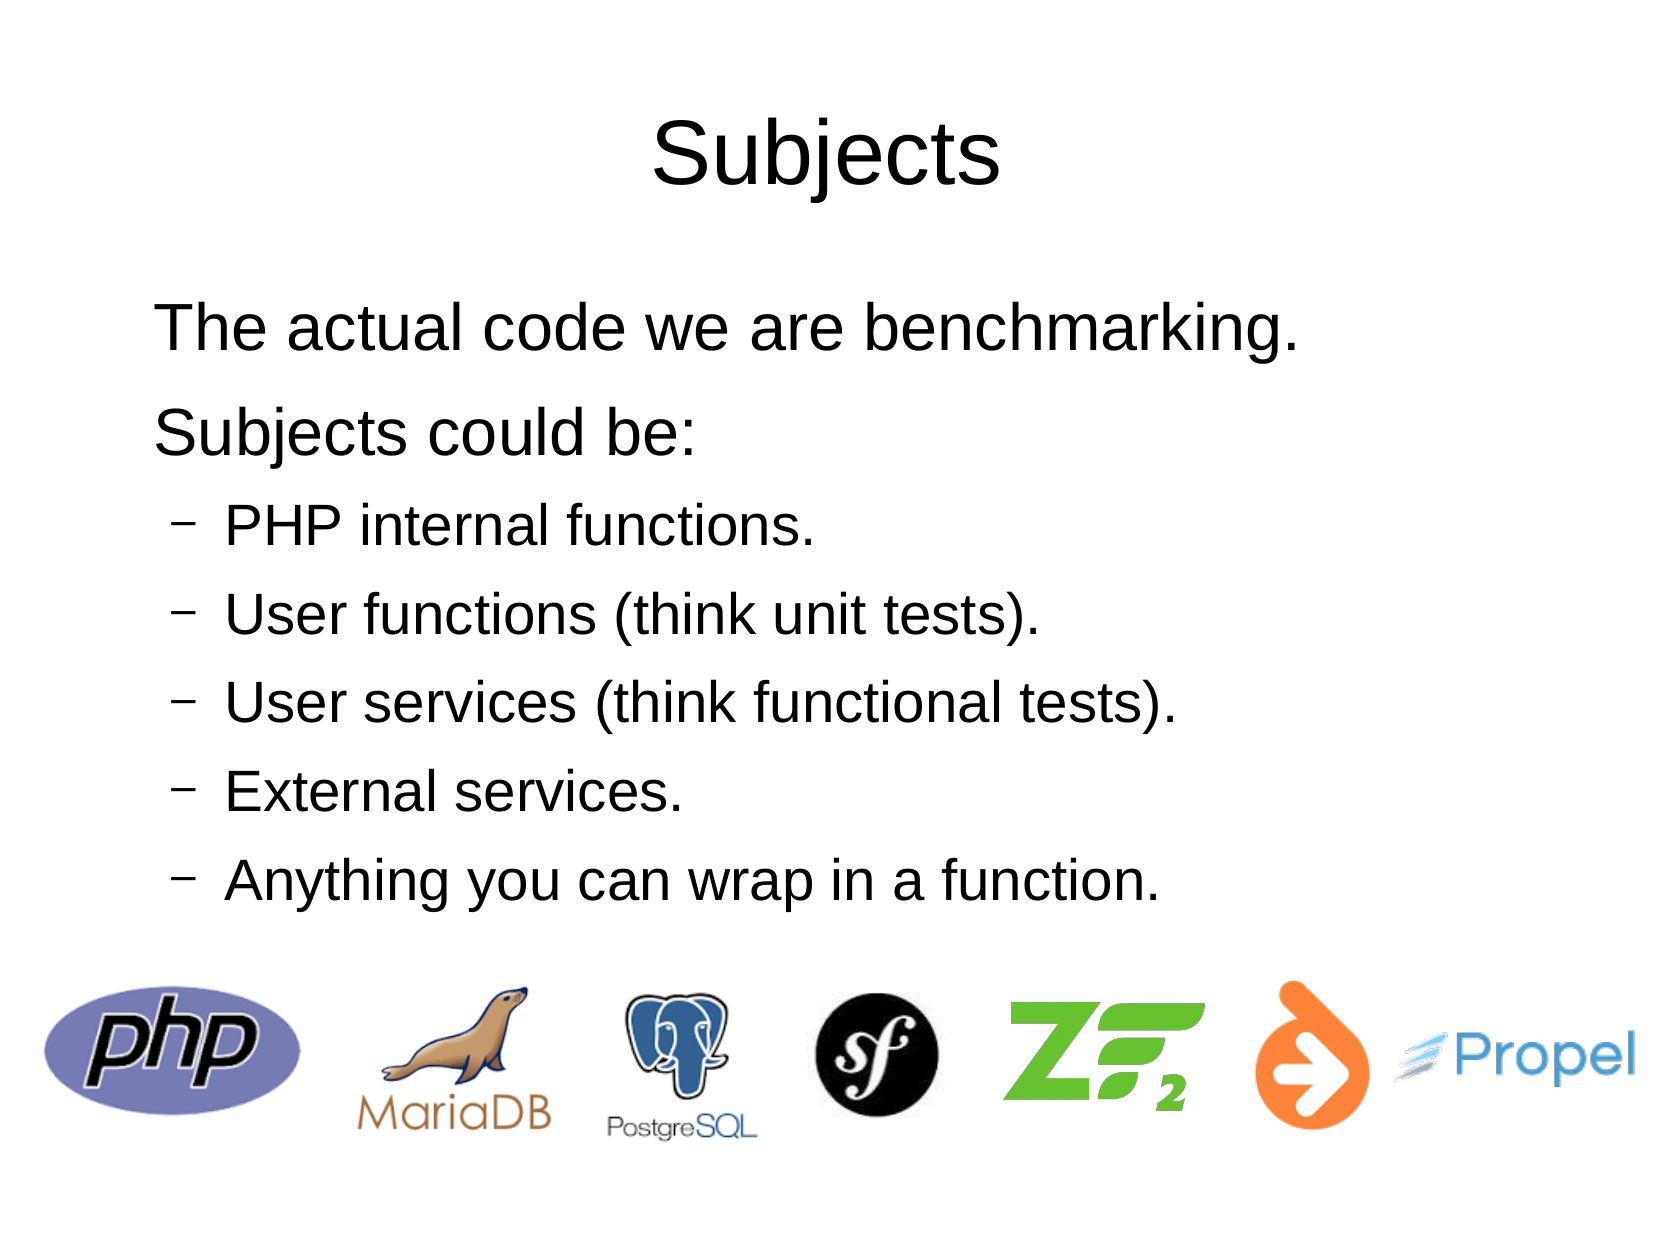

# Subjects
The actual code we are benchmarking.
Subjects could be:
PHP internal functions.
User functions (think unit tests).
User services (think functional tests).
External services.
Anything you can wrap in a function.